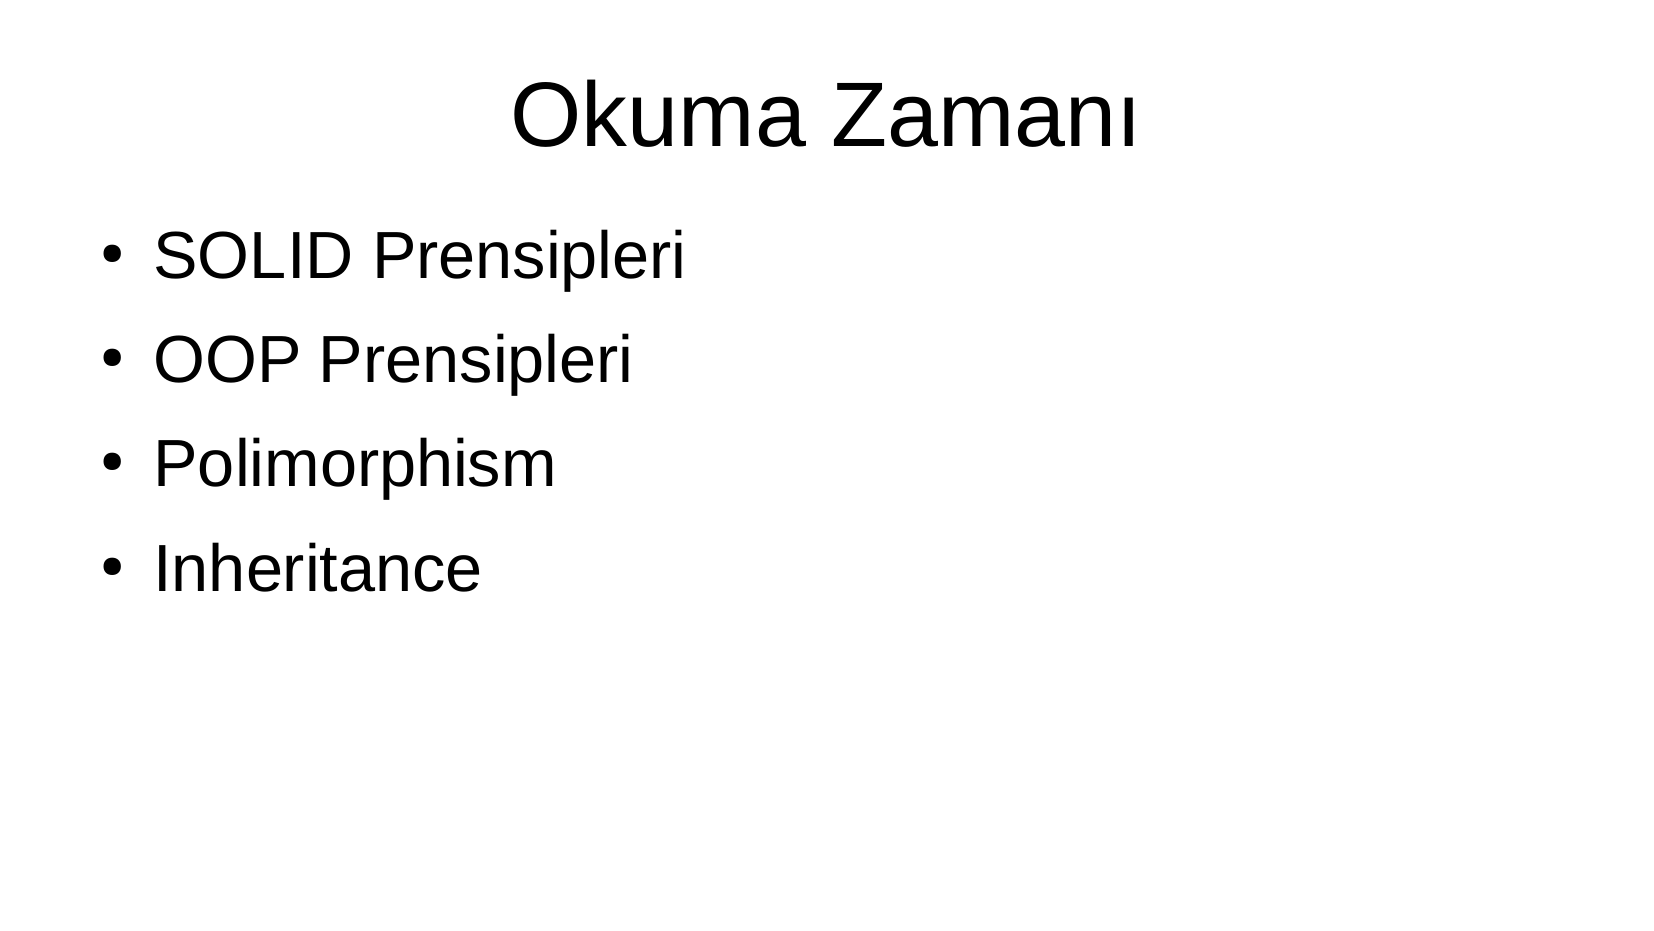

# Okuma Zamanı
SOLID Prensipleri
OOP Prensipleri
Polimorphism
Inheritance